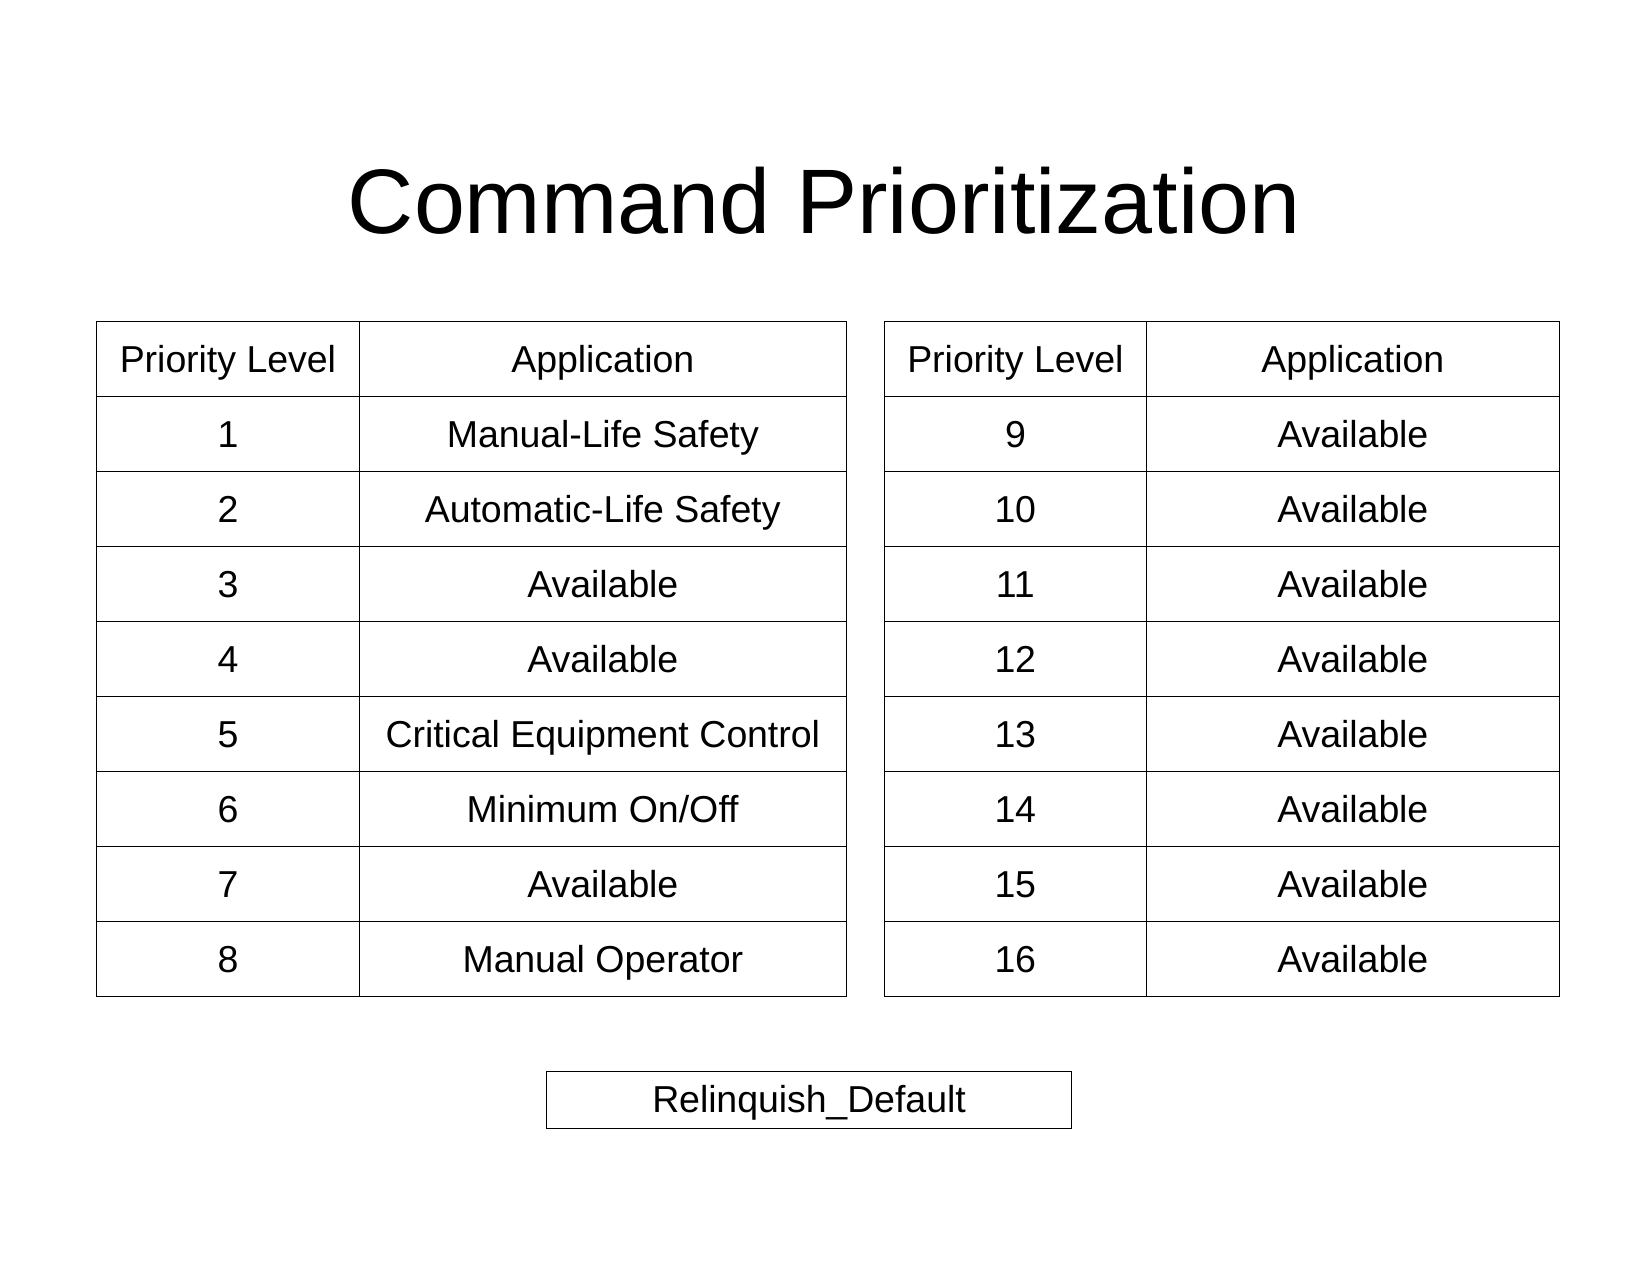

# Command Prioritization
Priority Level
Application
Priority Level
Application
1
Manual-Life Safety
9
Available
2
Automatic-Life Safety
10
Available
3
Available
11
Available
4
Available
12
Available
5
Critical Equipment Control
13
Available
6
Minimum On/Off
14
Available
7
Available
15
Available
8
Manual Operator
16
Available
Relinquish_Default